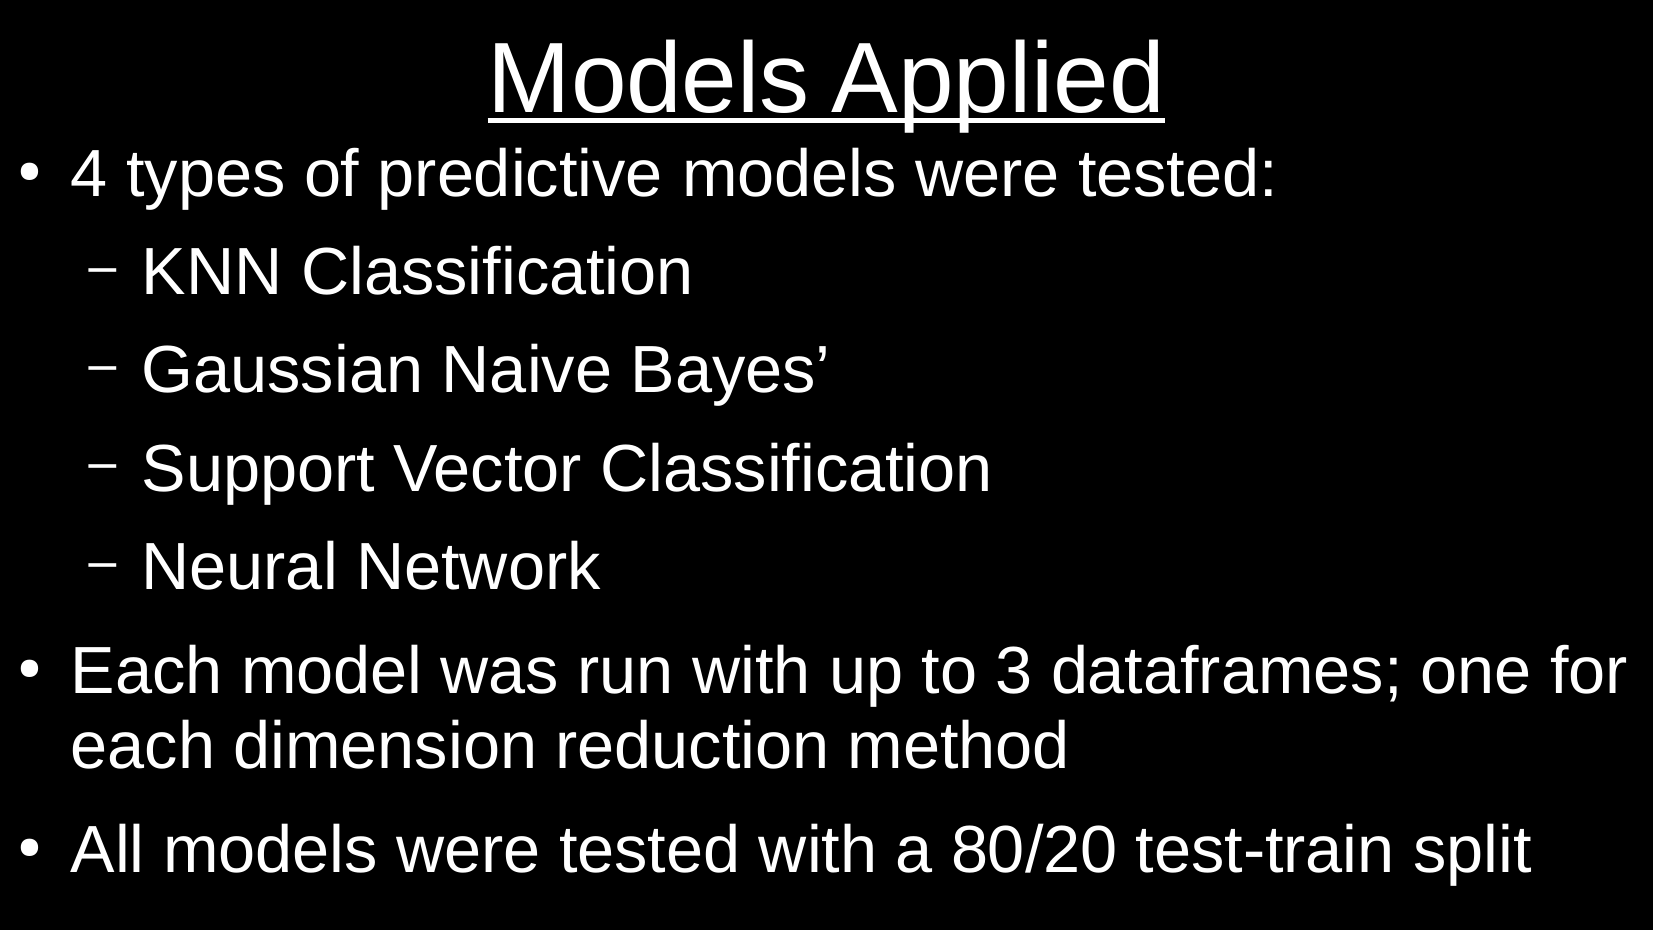

# Models Applied
4 types of predictive models were tested:
KNN Classification
Gaussian Naive Bayes’
Support Vector Classification
Neural Network
Each model was run with up to 3 dataframes; one for each dimension reduction method
All models were tested with a 80/20 test-train split